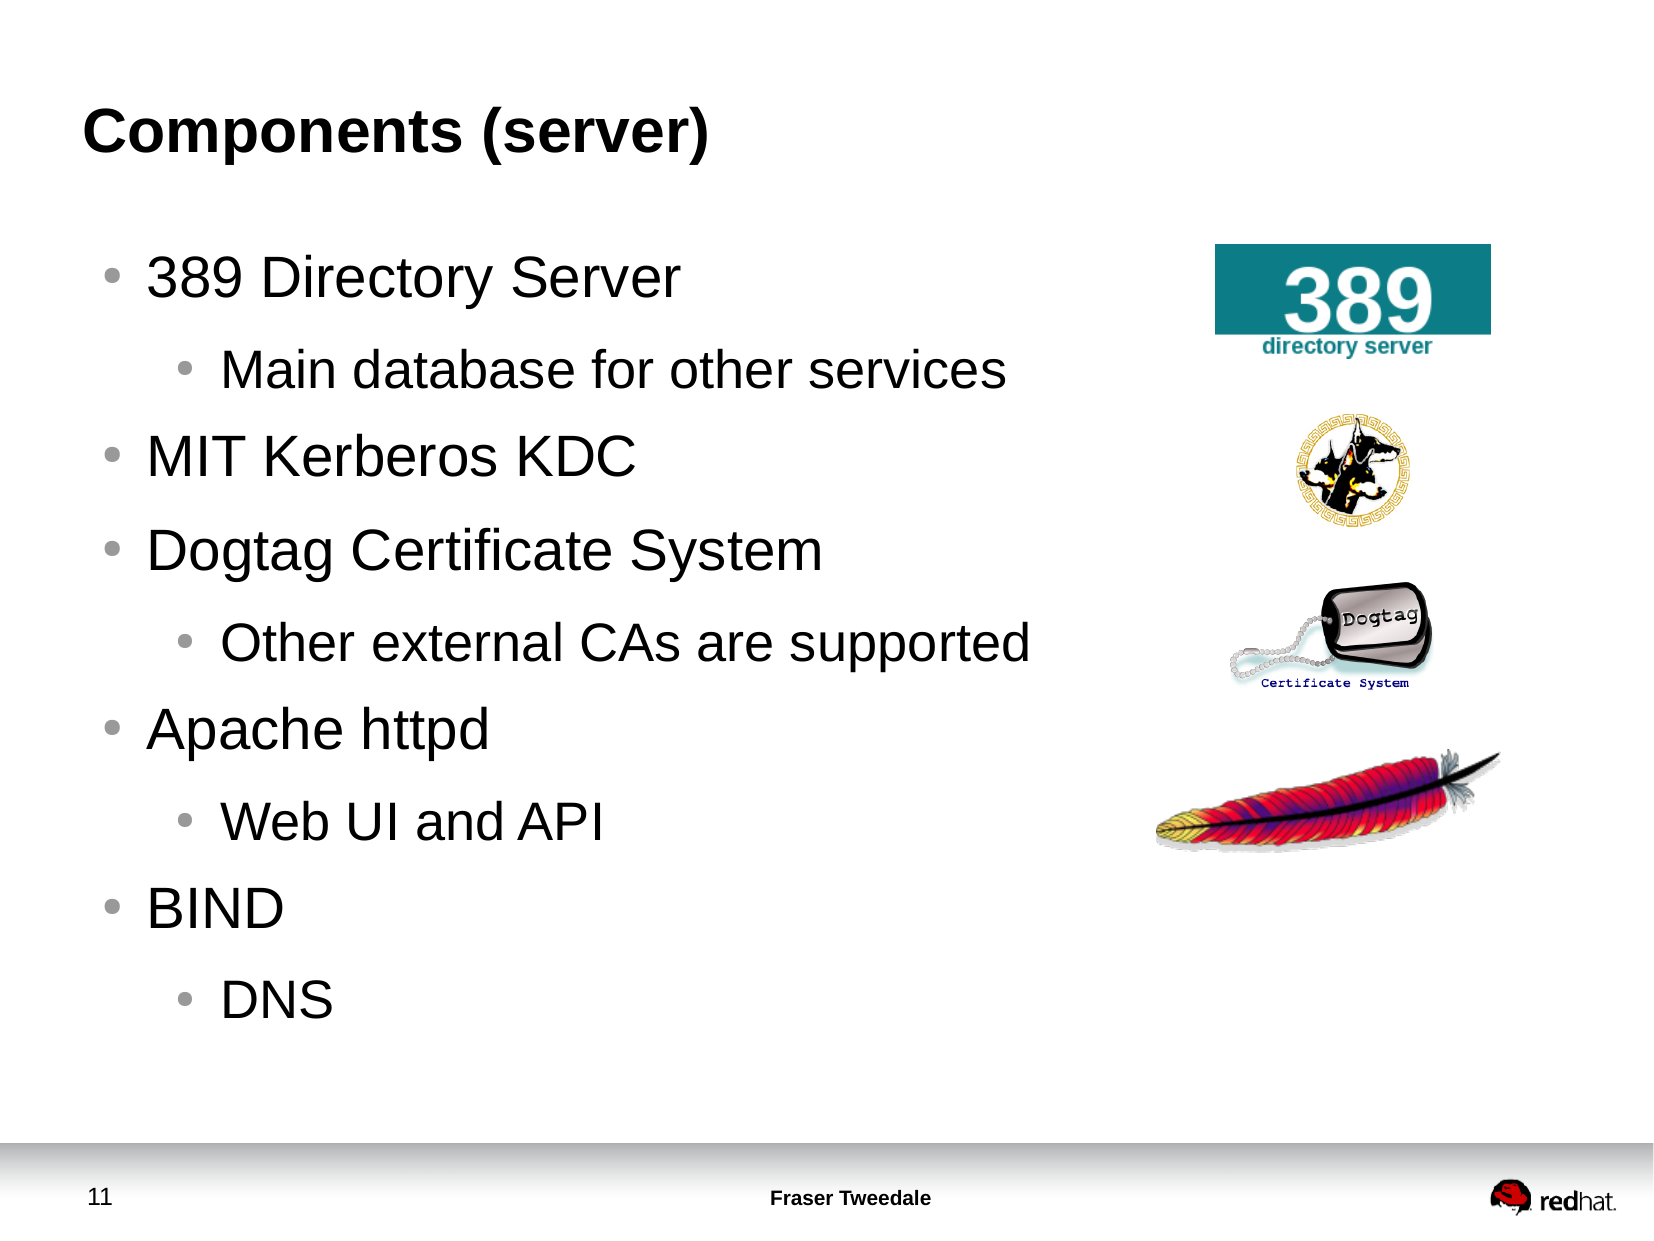

# Components (server)
389 Directory Server
Main database for other services
MIT Kerberos KDC
Dogtag Certificate System
Other external CAs are supported
Apache httpd
Web UI and API
BIND
DNS